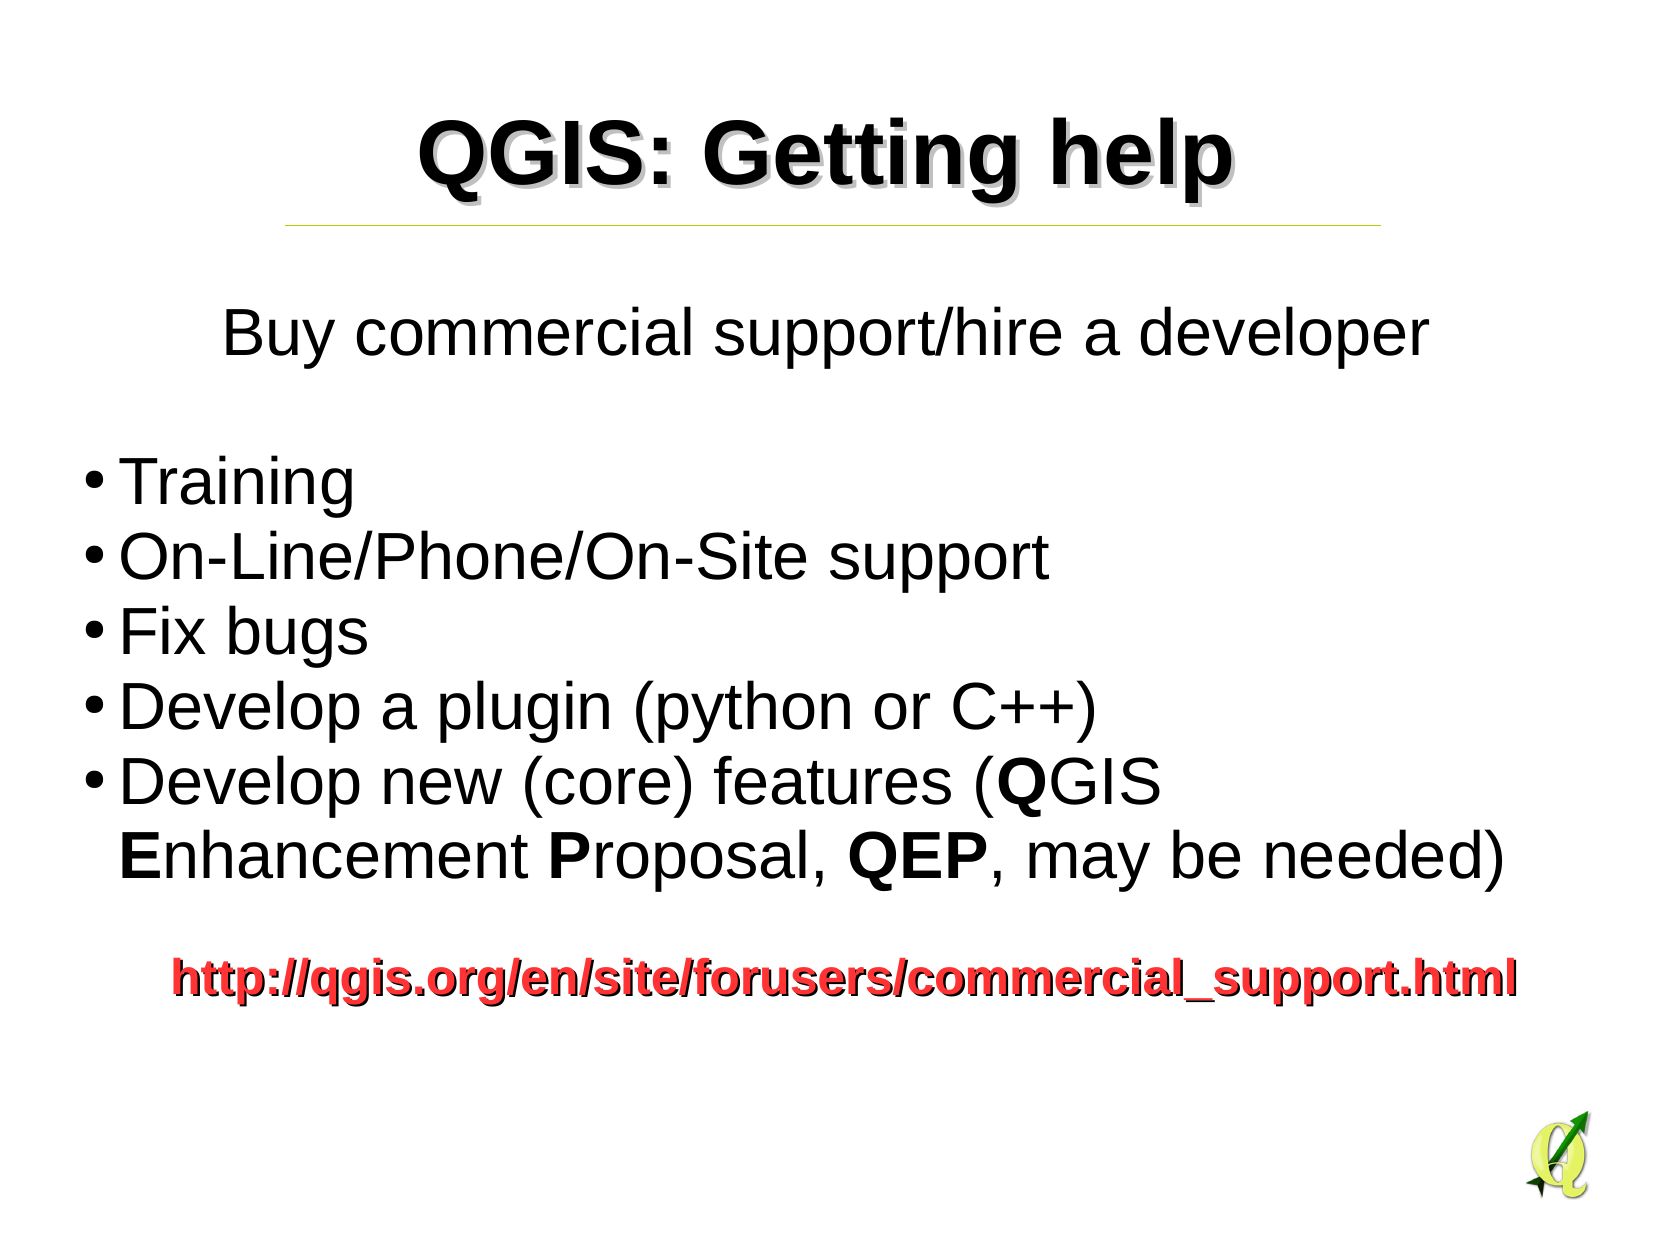

# QGIS: Getting help
Buy commercial support/hire a developer
Training
On-Line/Phone/On-Site support
Fix bugs
Develop a plugin (python or C++)
Develop new (core) features (QGIS Enhancement Proposal, QEP, may be needed)
http://qgis.org/en/site/forusers/commercial_support.html